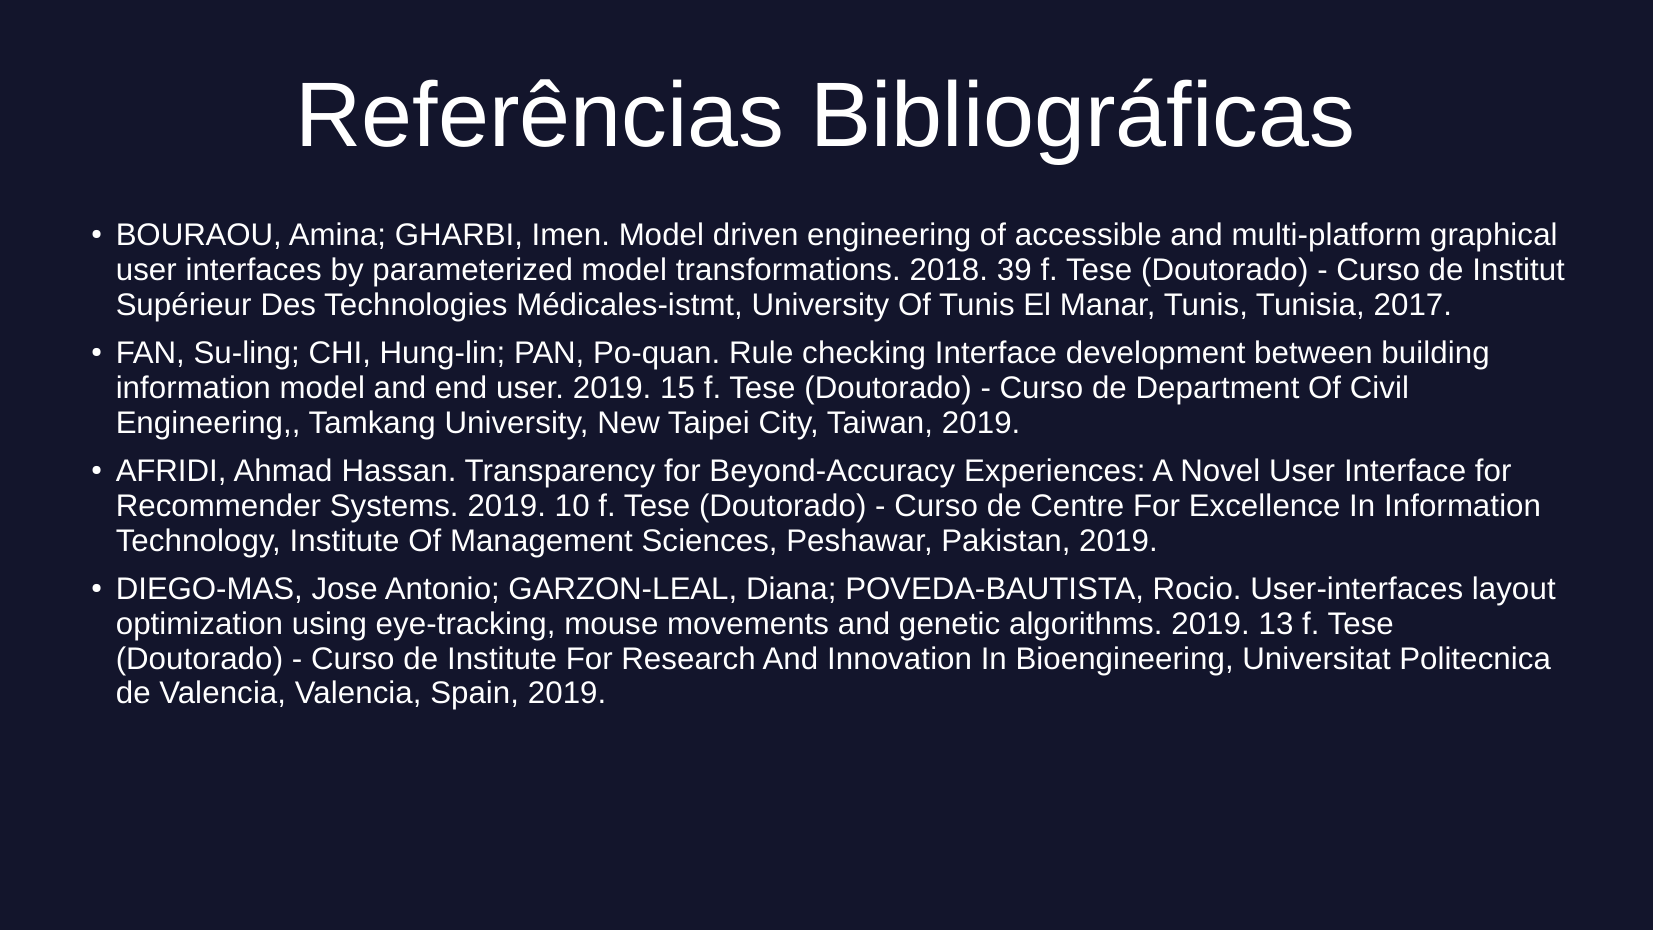

# Referências Bibliográficas
BOURAOU, Amina; GHARBI, Imen. Model driven engineering of accessible and multi-platform graphical user interfaces by parameterized model transformations. 2018. 39 f. Tese (Doutorado) - Curso de Institut Supérieur Des Technologies Médicales-istmt, University Of Tunis El Manar, Tunis, Tunisia, 2017.
FAN, Su-ling; CHI, Hung-lin; PAN, Po-quan. Rule checking Interface development between building information model and end user. 2019. 15 f. Tese (Doutorado) - Curso de Department Of Civil Engineering,, Tamkang University, New Taipei City, Taiwan, 2019.
AFRIDI, Ahmad Hassan. Transparency for Beyond-Accuracy Experiences: A Novel User Interface for Recommender Systems. 2019. 10 f. Tese (Doutorado) - Curso de Centre For Excellence In Information Technology, Institute Of Management Sciences, Peshawar, Pakistan, 2019.
DIEGO-MAS, Jose Antonio; GARZON-LEAL, Diana; POVEDA-BAUTISTA, Rocio. User-interfaces layout optimization using eye-tracking, mouse movements and genetic algorithms. 2019. 13 f. Tese (Doutorado) - Curso de Institute For Research And Innovation In Bioengineering, Universitat Politecnica de Valencia, Valencia, Spain, 2019.